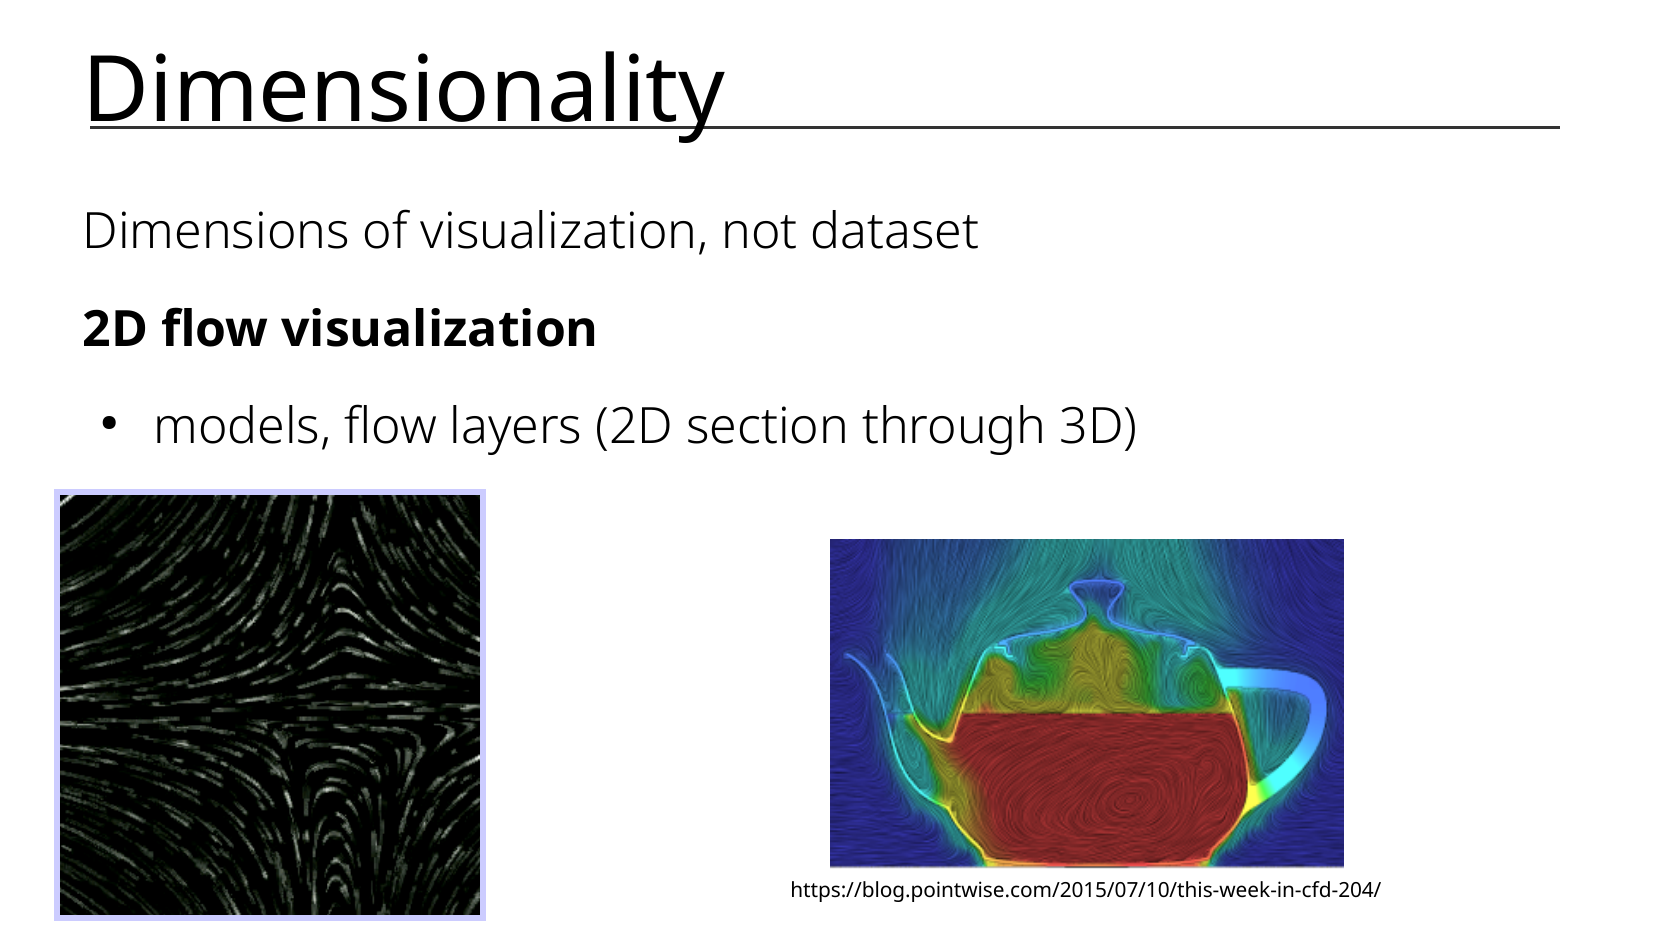

# Dimensionality
Dimensions of visualization, not dataset
2D flow visualization
models, flow layers (2D section through 3D)
https://blog.pointwise.com/2015/07/10/this-week-in-cfd-204/